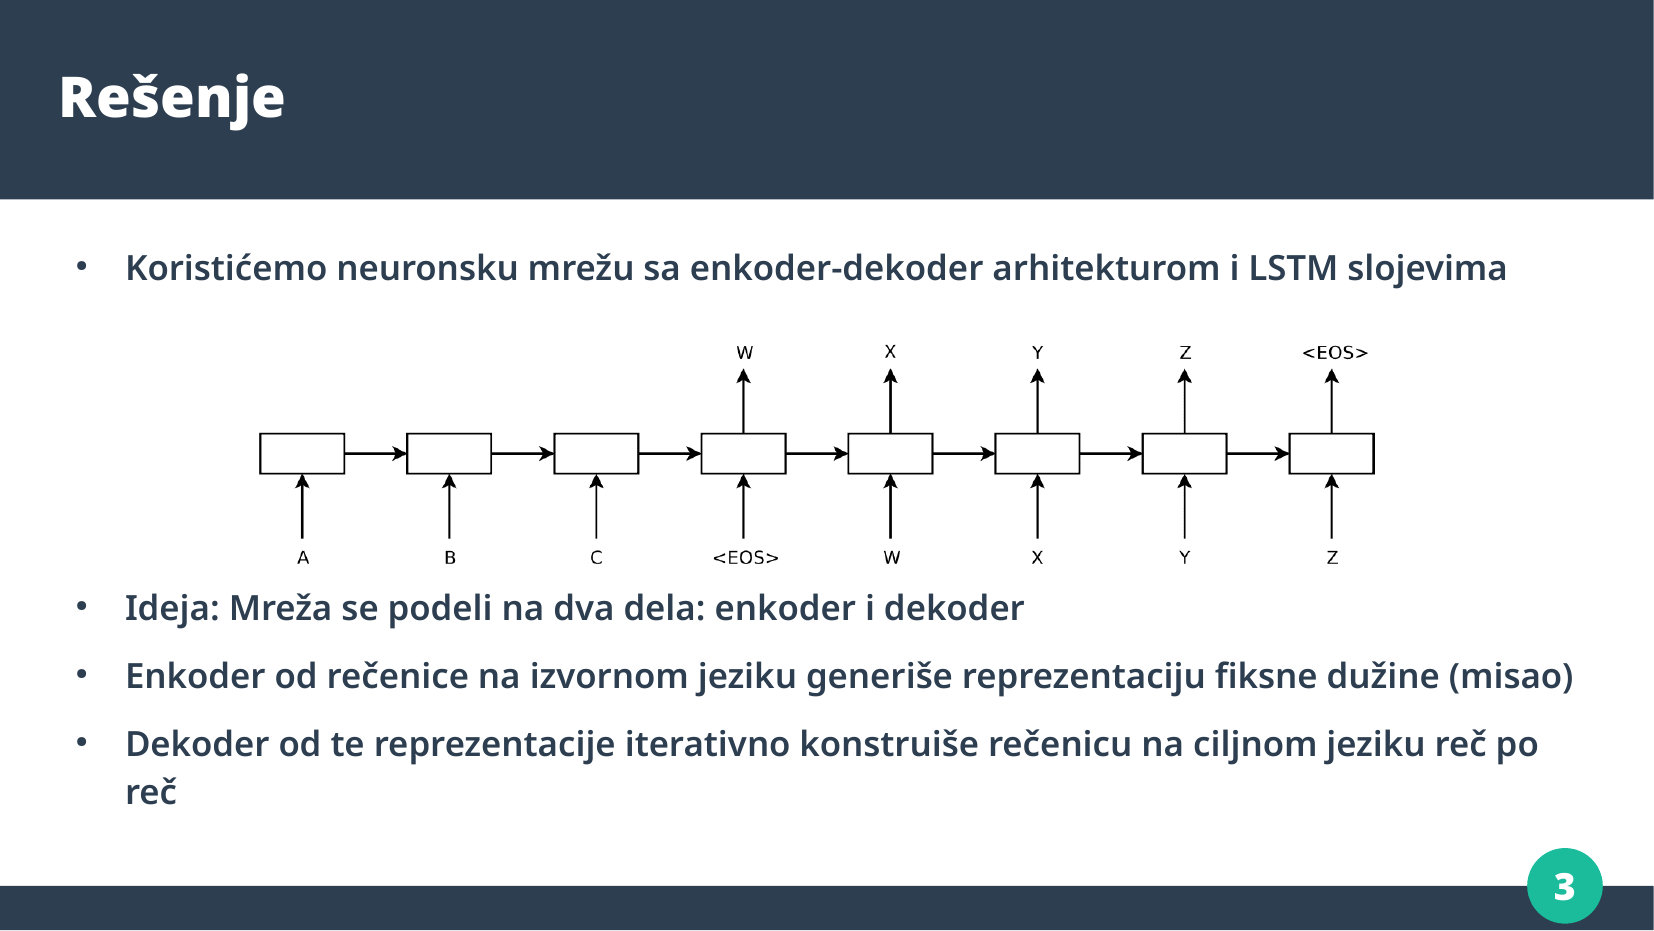

# Rešenje
Koristićemo neuronsku mrežu sa enkoder-dekoder arhitekturom i LSTM slojevima
Ideja: Mreža se podeli na dva dela: enkoder i dekoder
Enkoder od rečenice na izvornom jeziku generiše reprezentaciju fiksne dužine (misao)
Dekoder od te reprezentacije iterativno konstruiše rečenicu na ciljnom jeziku reč po reč